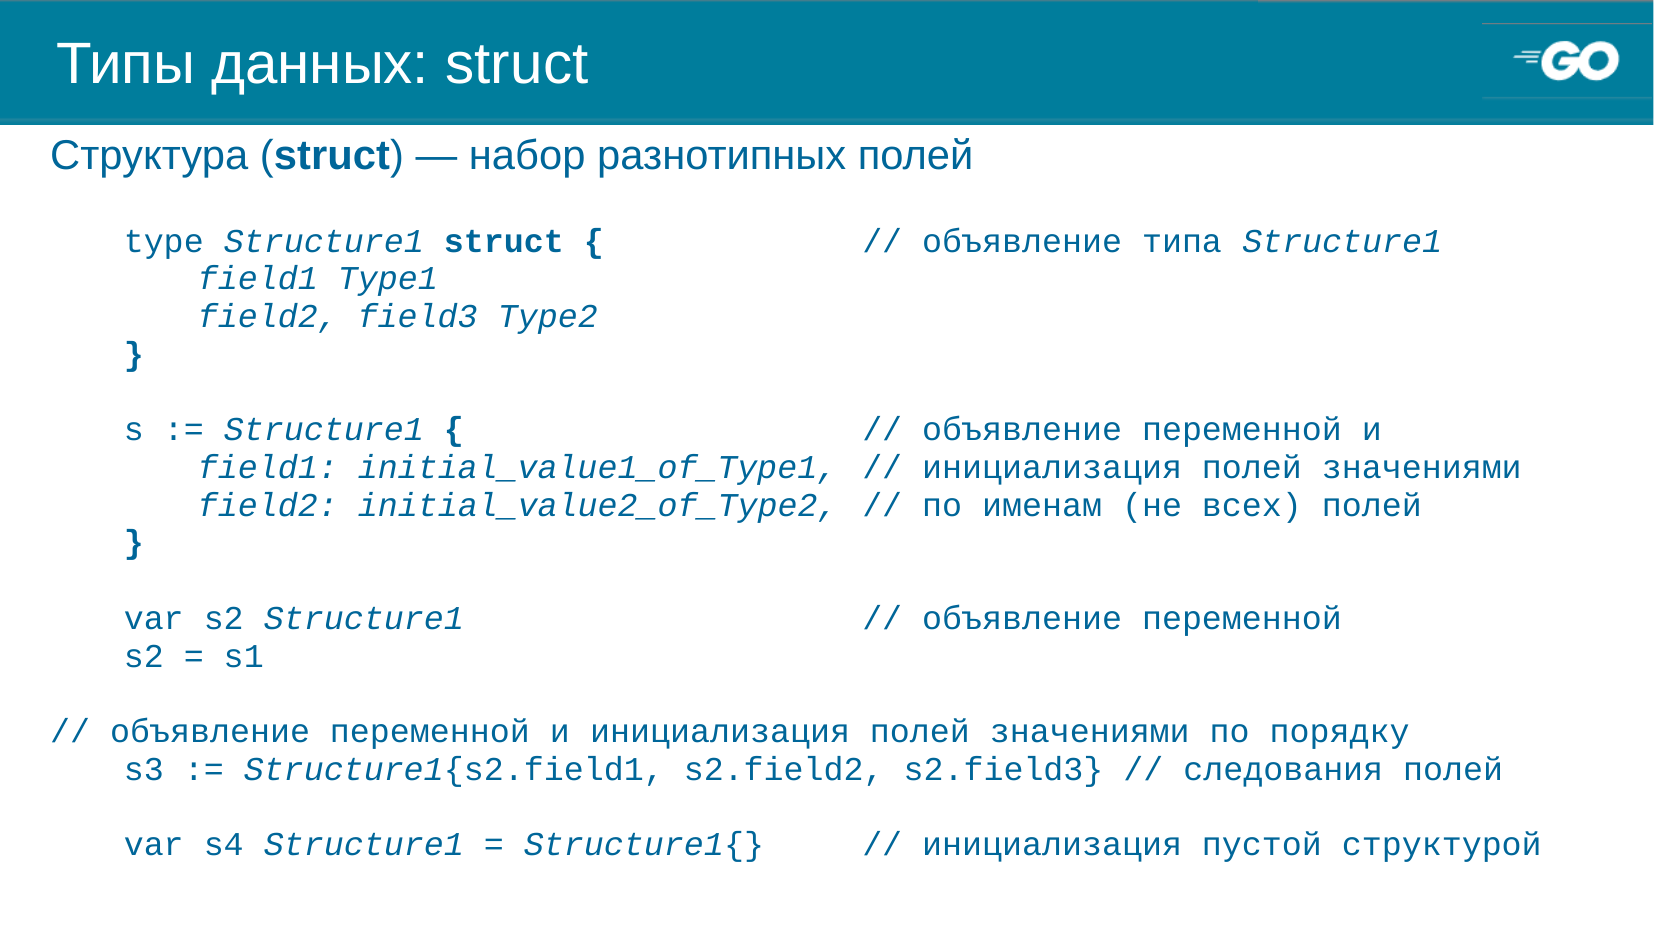

Типы данных: struct
Структура (struct) — набор разнотипных полей
	type Structure1 struct {				// объявление типа Structure1
		field1 Type1
		field2, field3 Type2
	}
	s := Structure1 {						// объявление переменной и
		field1: initial_value1_of_Type1,	// инициализация полей значениями
		field2: initial_value2_of_Type2,	// по именам (не всех) полей
	}
	var s2 Structure1						// объявление переменной
	s2 = s1
// объявление переменной и инициализация полей значениями по порядку
	s3 := Structure1{s2.field1, s2.field2, s2.field3} // следования полей
	var s4 Structure1 = Structure1{}		// инициализация пустой структурой